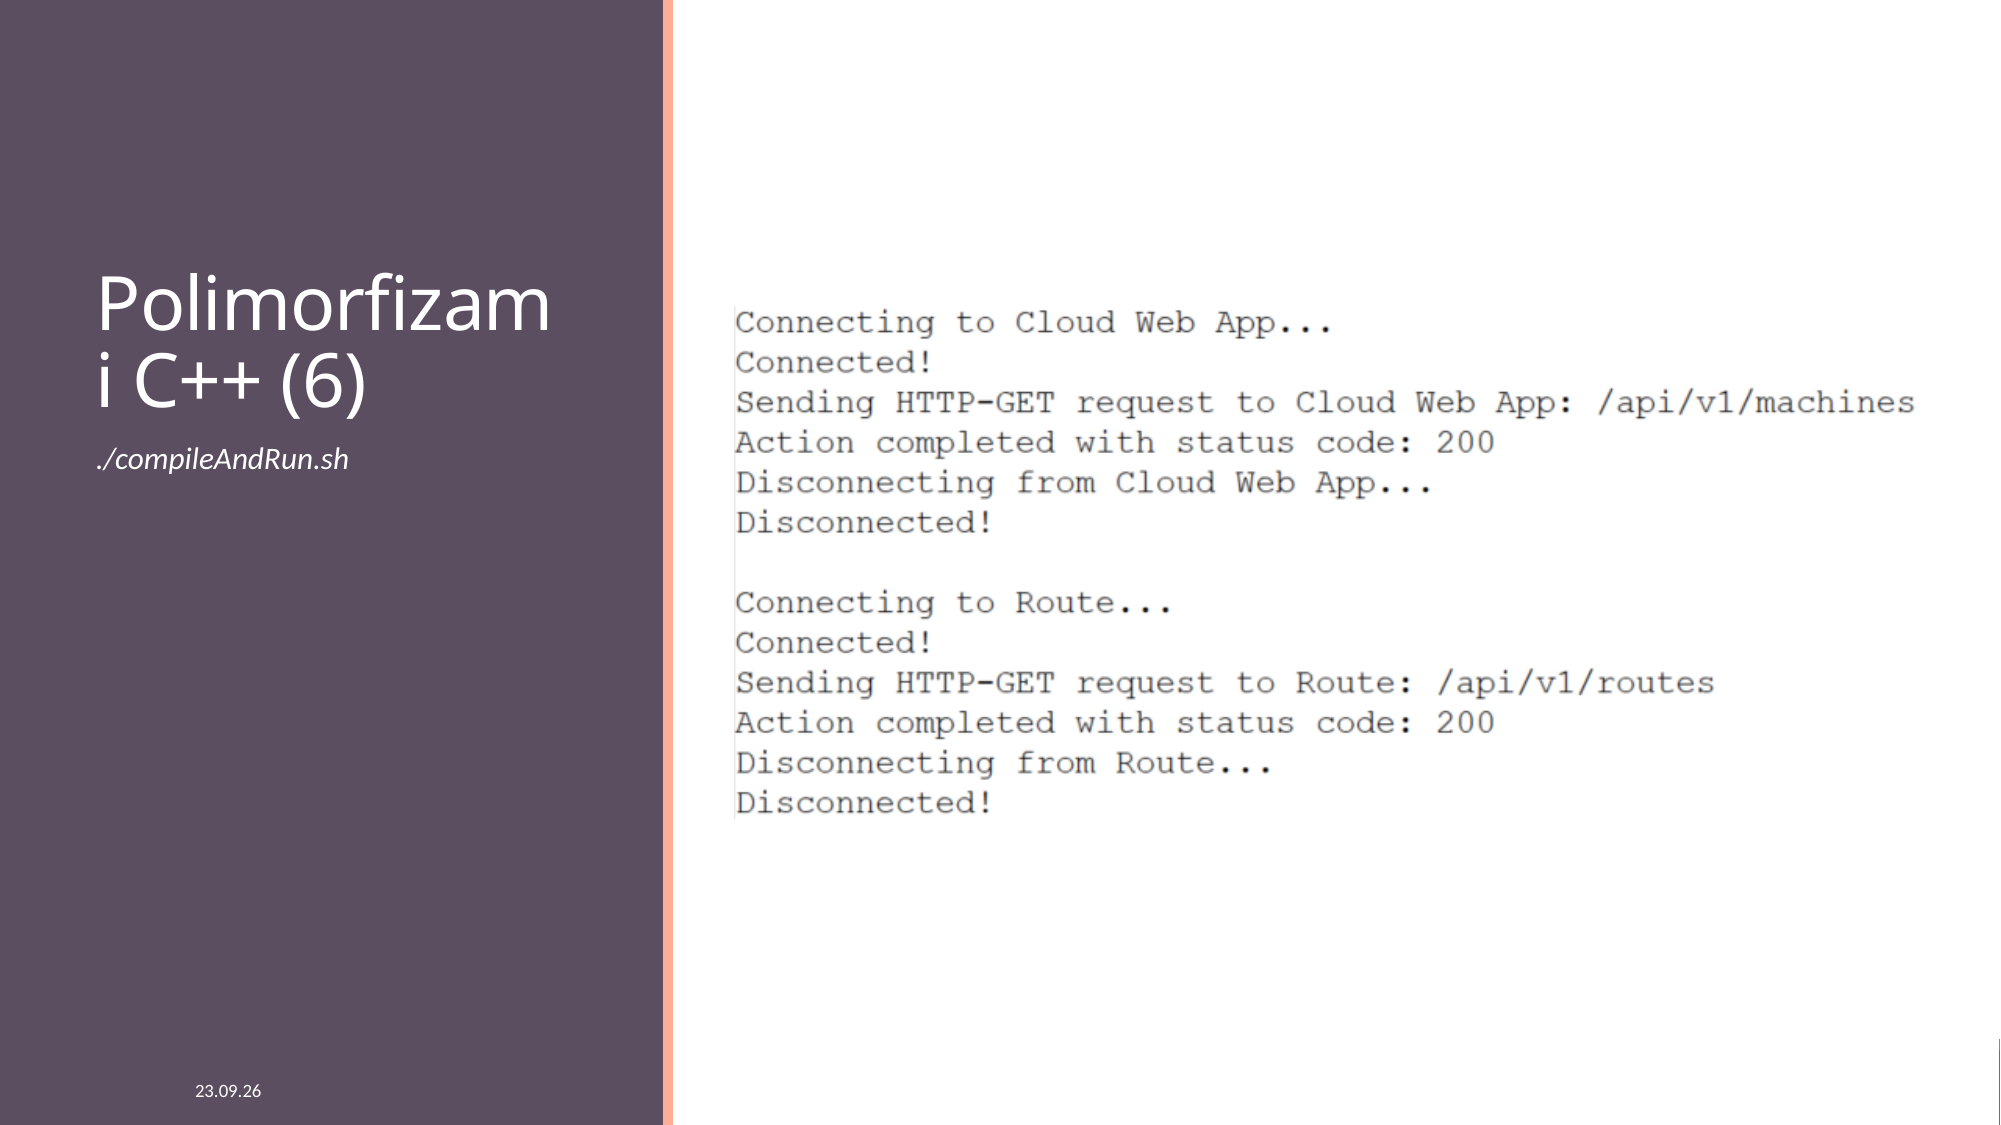

# Polimorfizam i C++ (6)
./compileAndRun.sh
Polimorfizam "under the hood"
13